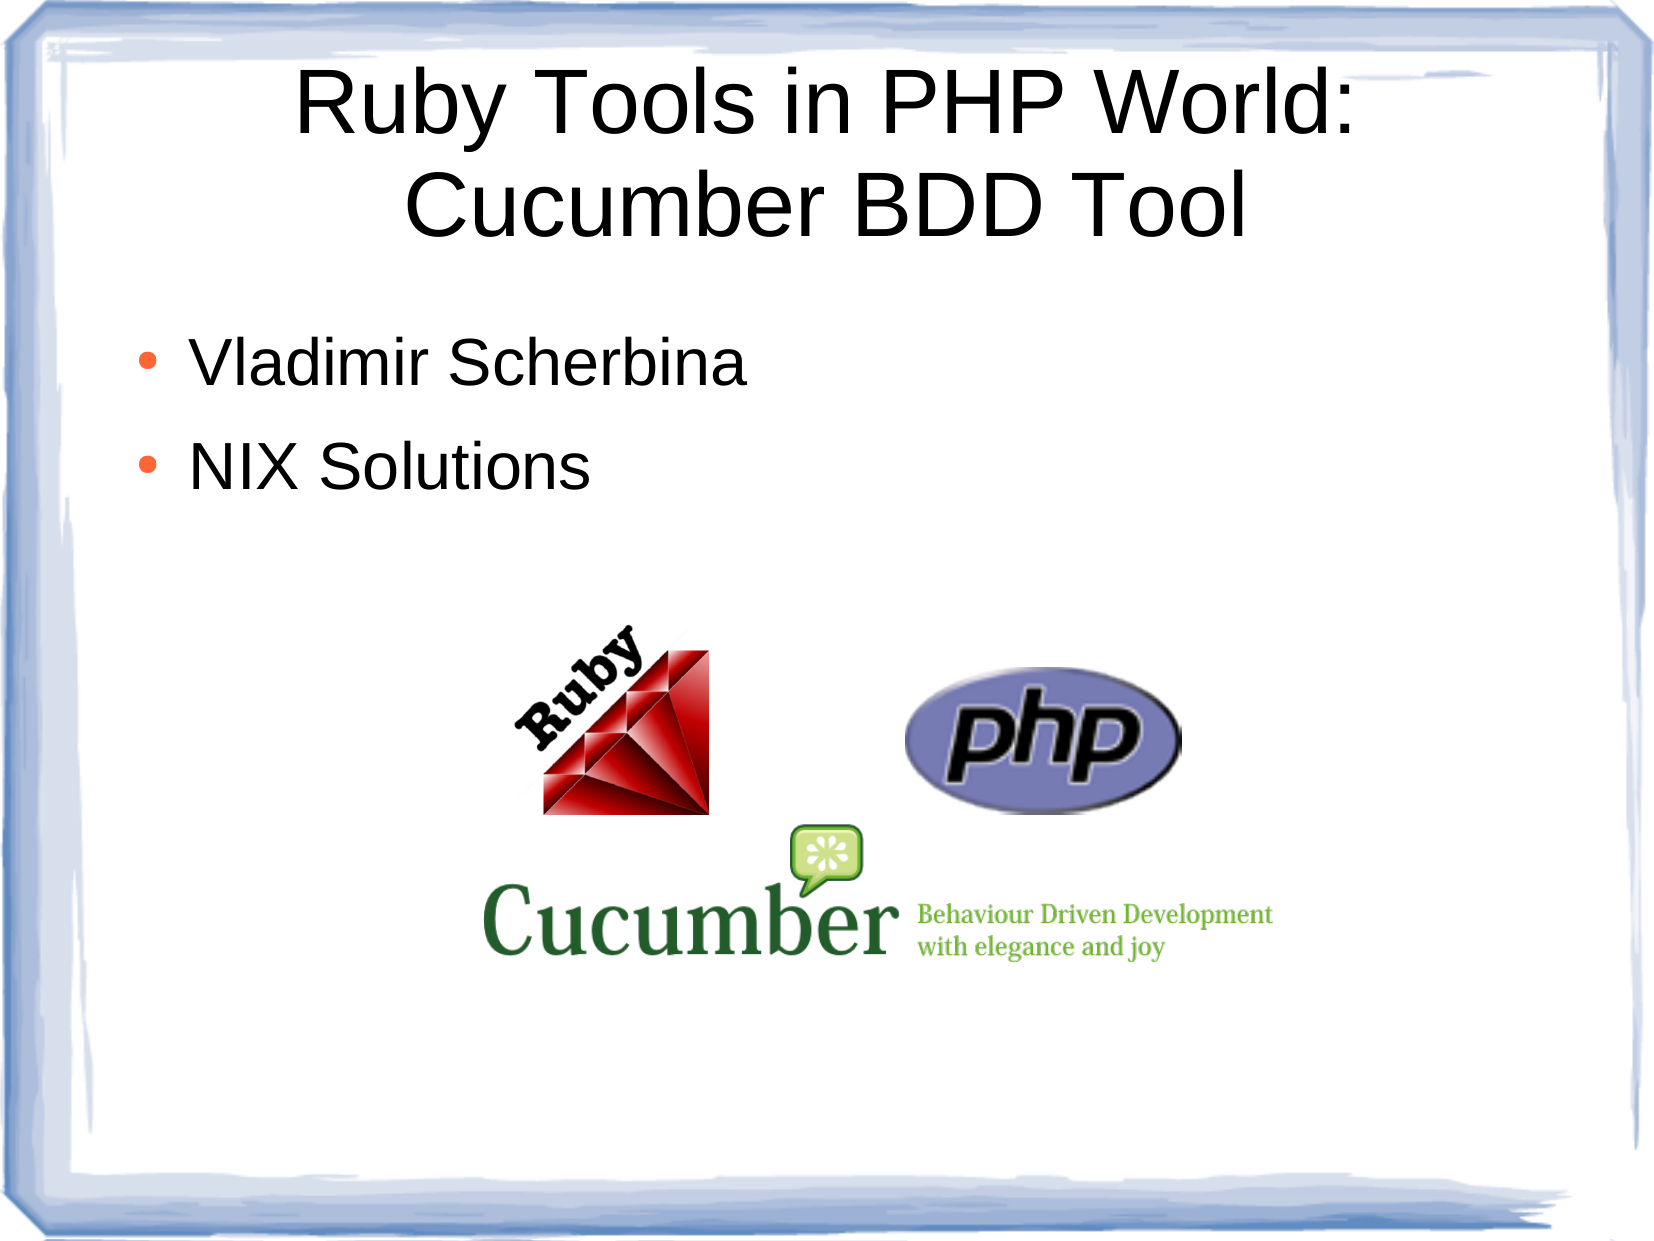

# Ruby Tools in PHP World: Cucumber BDD Tool
Vladimir Scherbina
NIX Solutions